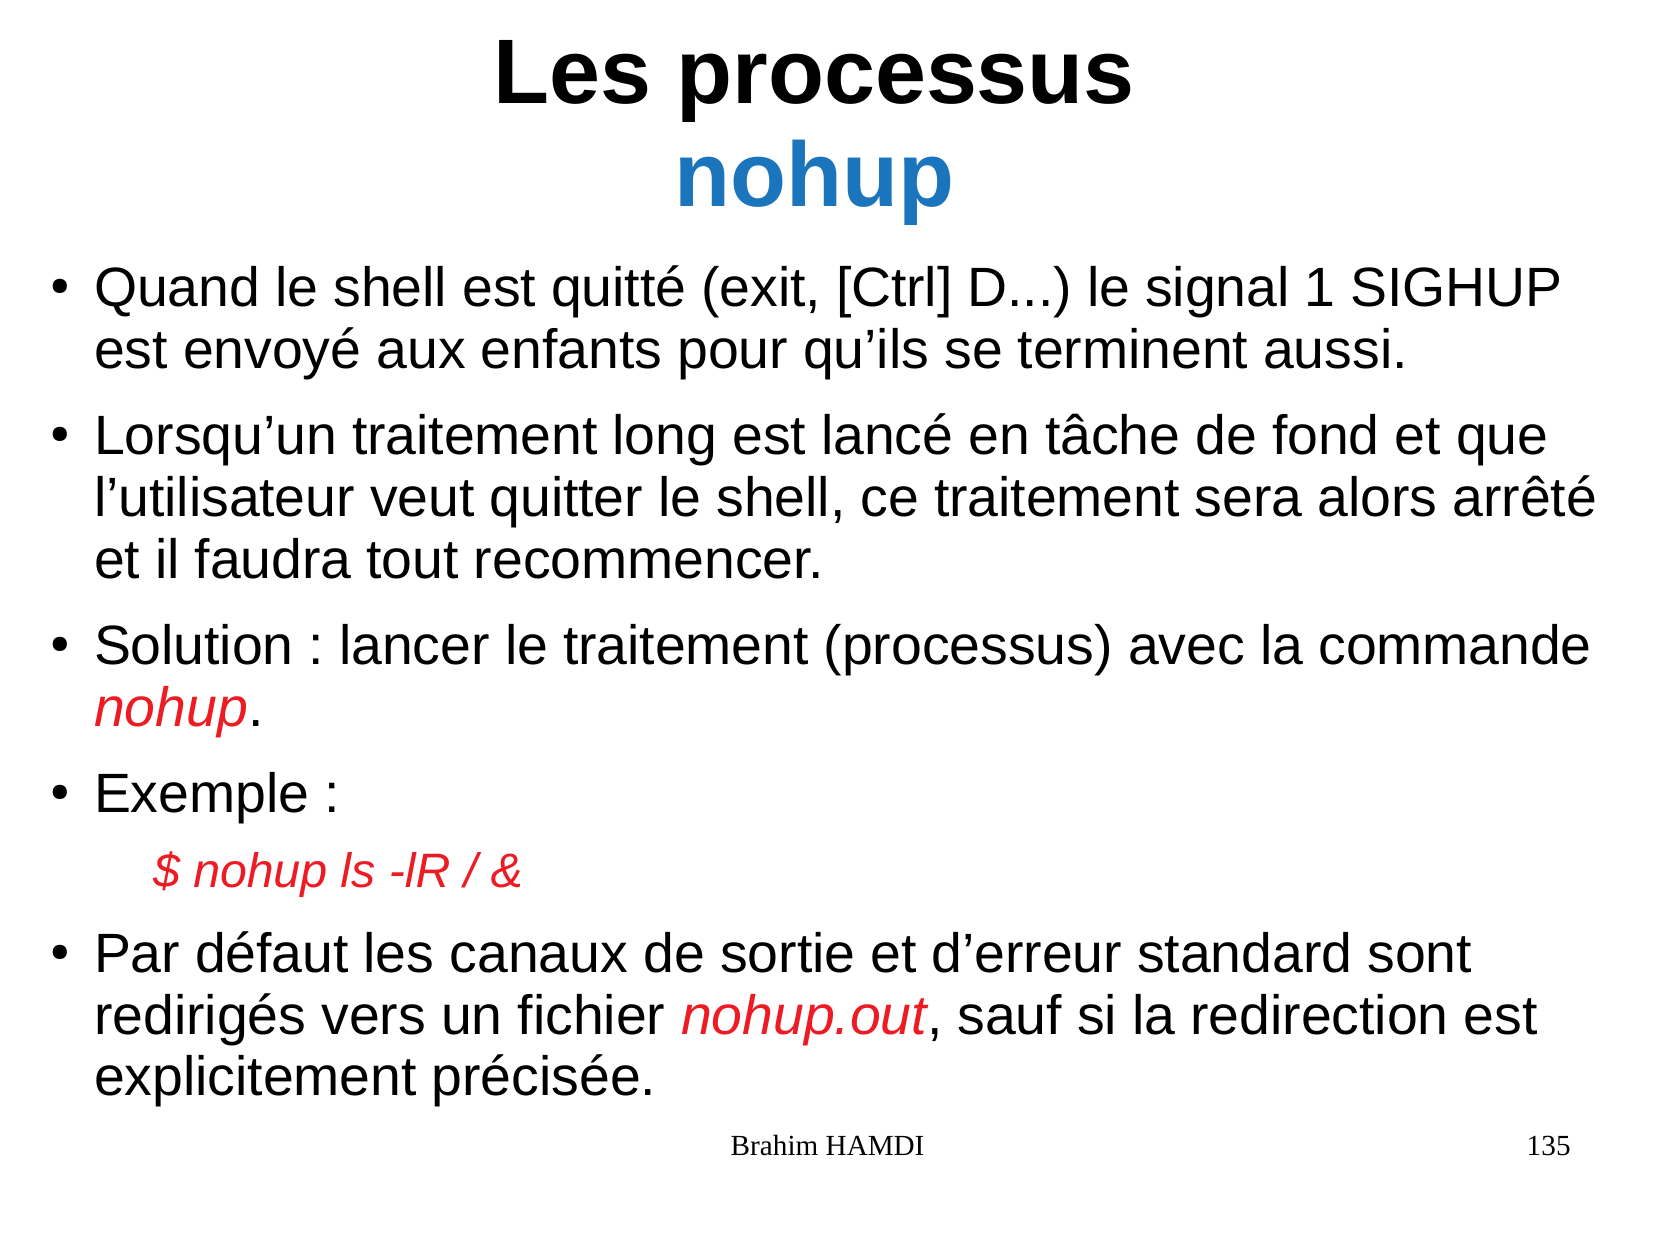

# Les processus nohup
Quand le shell est quitté (exit, [Ctrl] D...) le signal 1 SIGHUP est envoyé aux enfants pour qu’ils se terminent aussi.
Lorsqu’un traitement long est lancé en tâche de fond et que l’utilisateur veut quitter le shell, ce traitement sera alors arrêté et il faudra tout recommencer.
Solution : lancer le traitement (processus) avec la commande nohup.
Exemple :
$ nohup ls -lR / &
Par défaut les canaux de sortie et d’erreur standard sont redirigés vers un fichier nohup.out, sauf si la redirection est explicitement précisée.
Brahim HAMDI
135